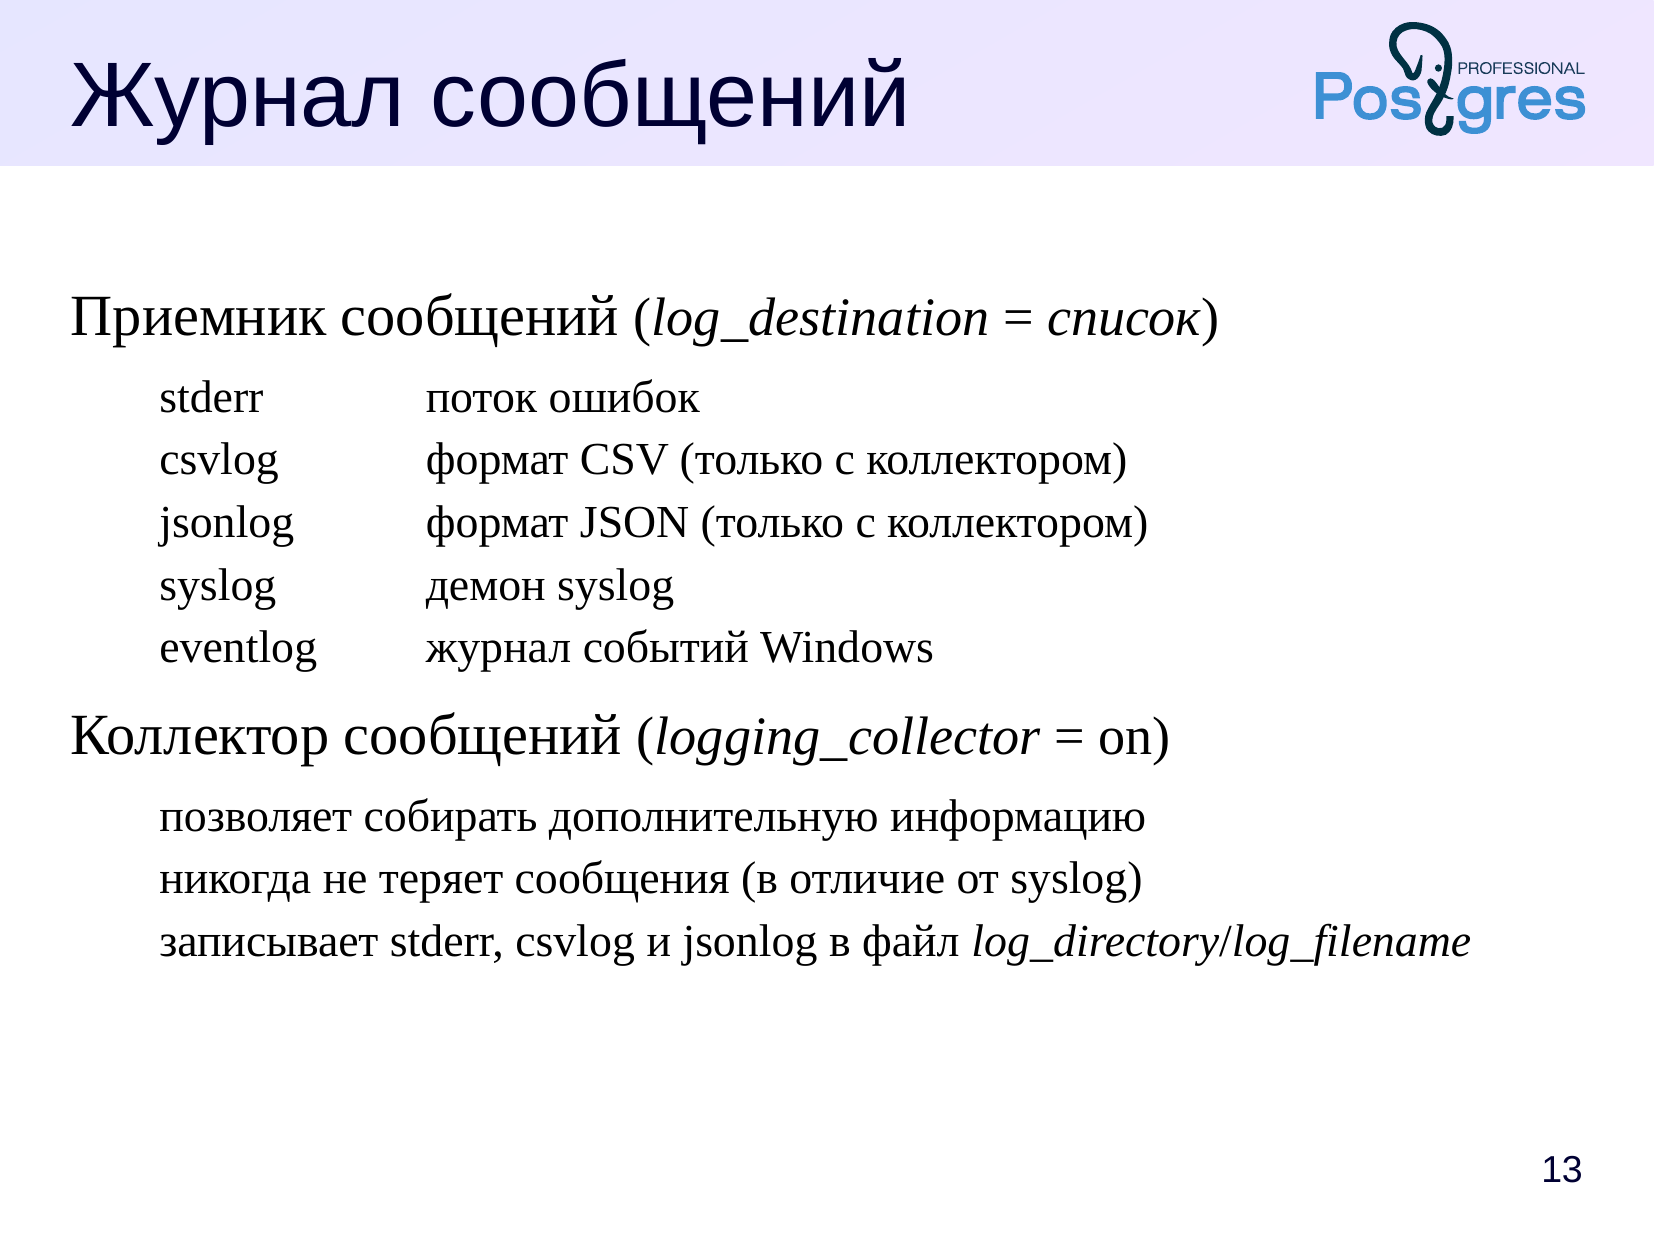

# Журнал сообщений
Приемник сообщений (log_destination = список)
stderr	поток ошибок
csvlog	формат CSV (только с коллектором)
jsonlog	формат JSON (только с коллектором)
syslog	демон syslog
eventlog	журнал событий Windows
Коллектор сообщений (logging_collector = on)
позволяет собирать дополнительную информацию
никогда не теряет сообщения (в отличие от syslog)
записывает stderr, csvlog и jsonlog в файл log_directory/log_filename